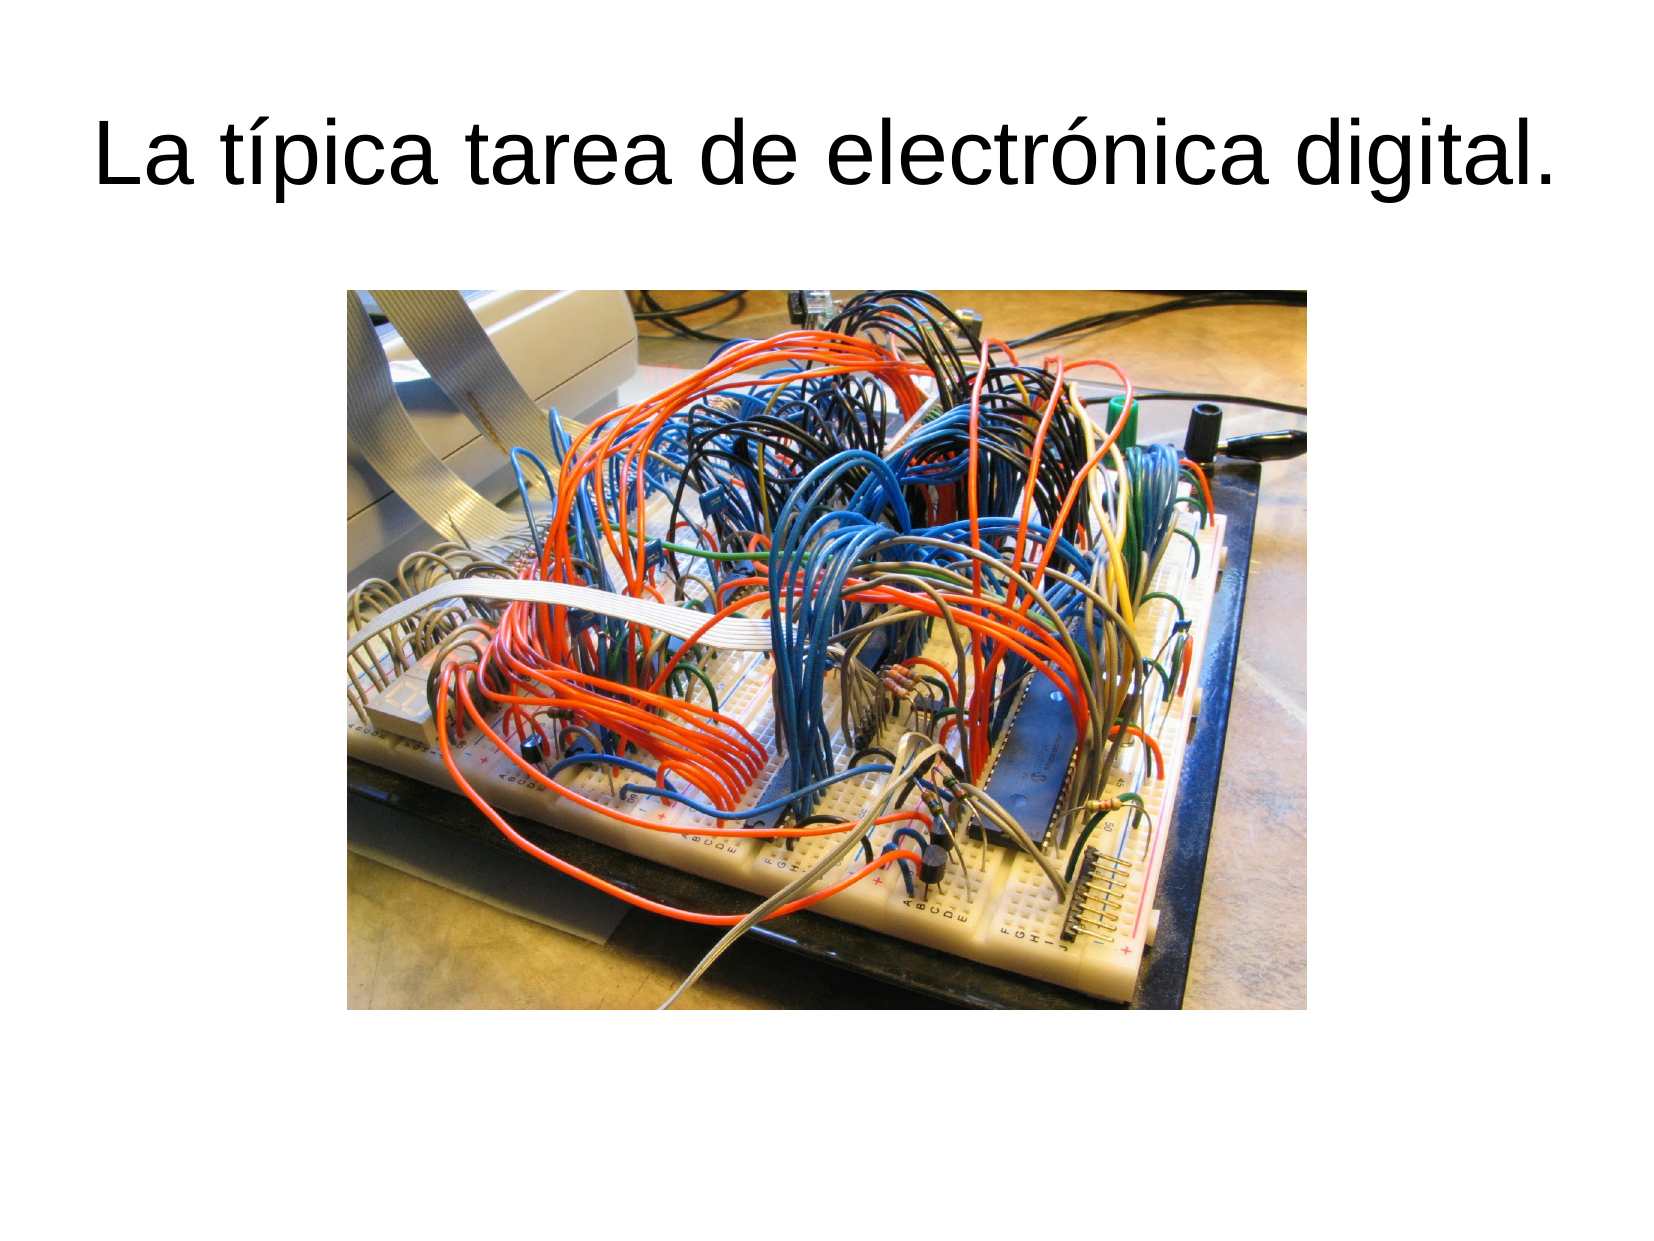

# La típica tarea de electrónica digital.